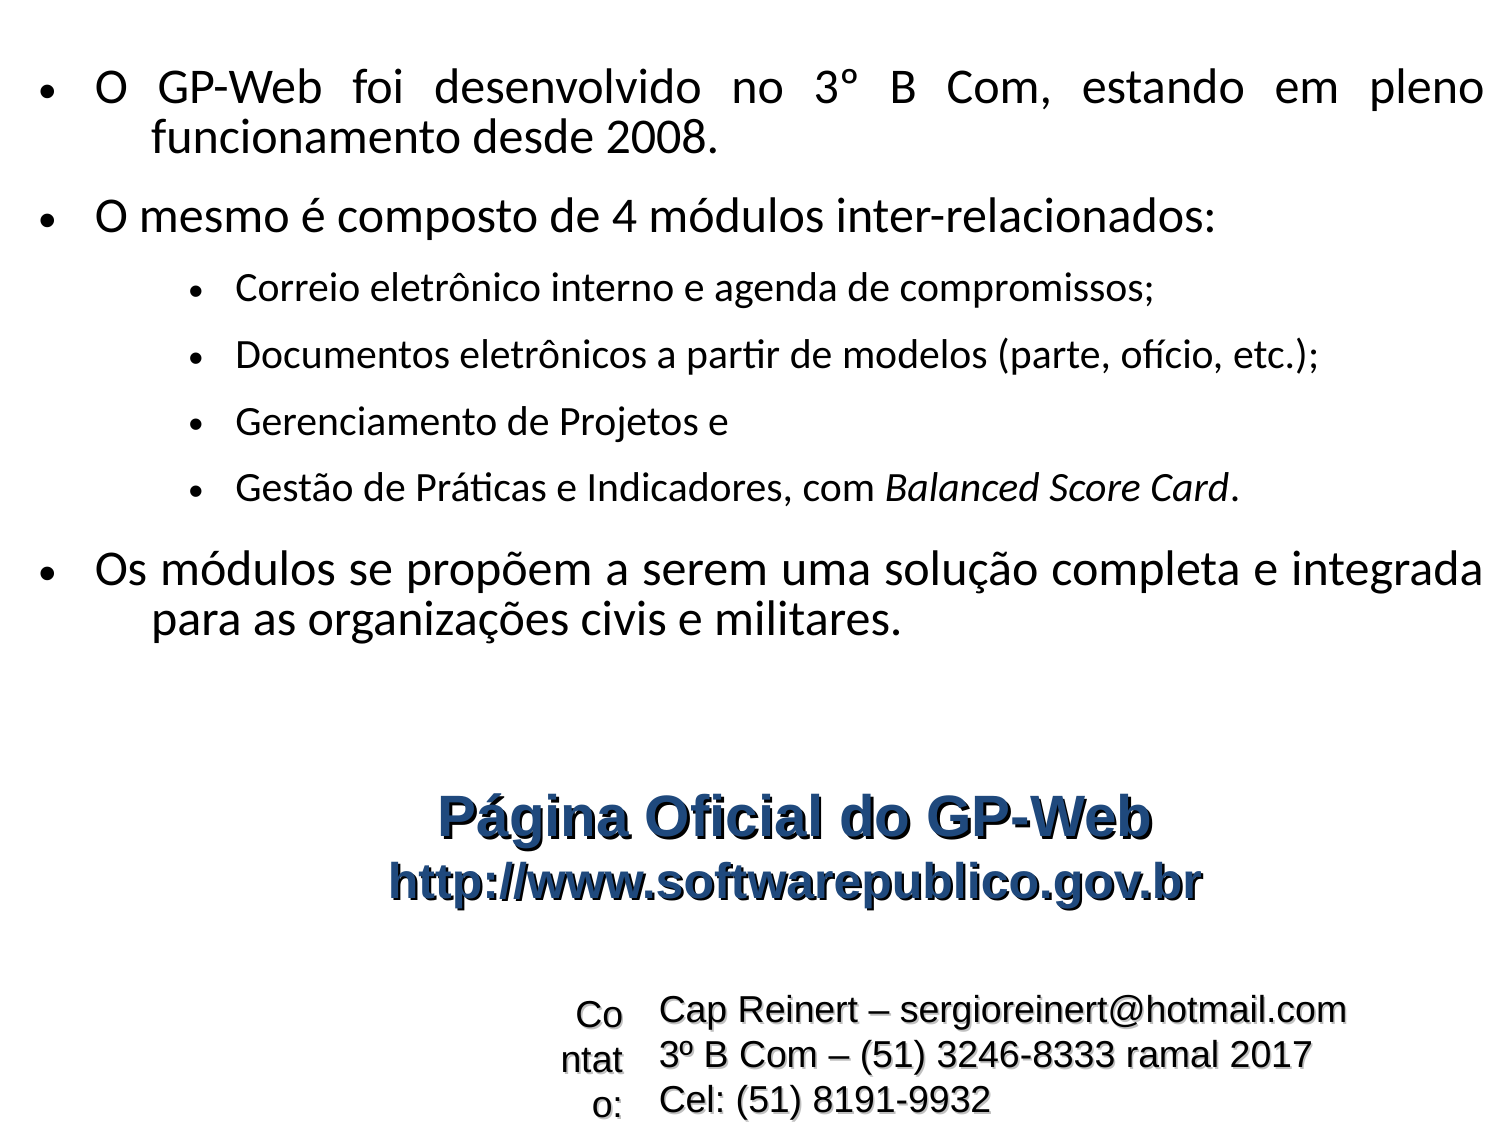

# O GP-Web foi desenvolvido no 3º B Com, estando em pleno funcionamento desde 2008.
O mesmo é composto de 4 módulos inter-relacionados:
Correio eletrônico interno e agenda de compromissos;
Documentos eletrônicos a partir de modelos (parte, ofício, etc.);
Gerenciamento de Projetos e
Gestão de Práticas e Indicadores, com Balanced Score Card.
Os módulos se propõem a serem uma solução completa e integrada para as organizações civis e militares.
Página Oficial do GP-Web
http://www.softwarepublico.gov.br
Cap Reinert – sergioreinert@hotmail.com
3º B Com – (51) 3246-8333 ramal 2017
Cel: (51) 8191-9932
Contato: